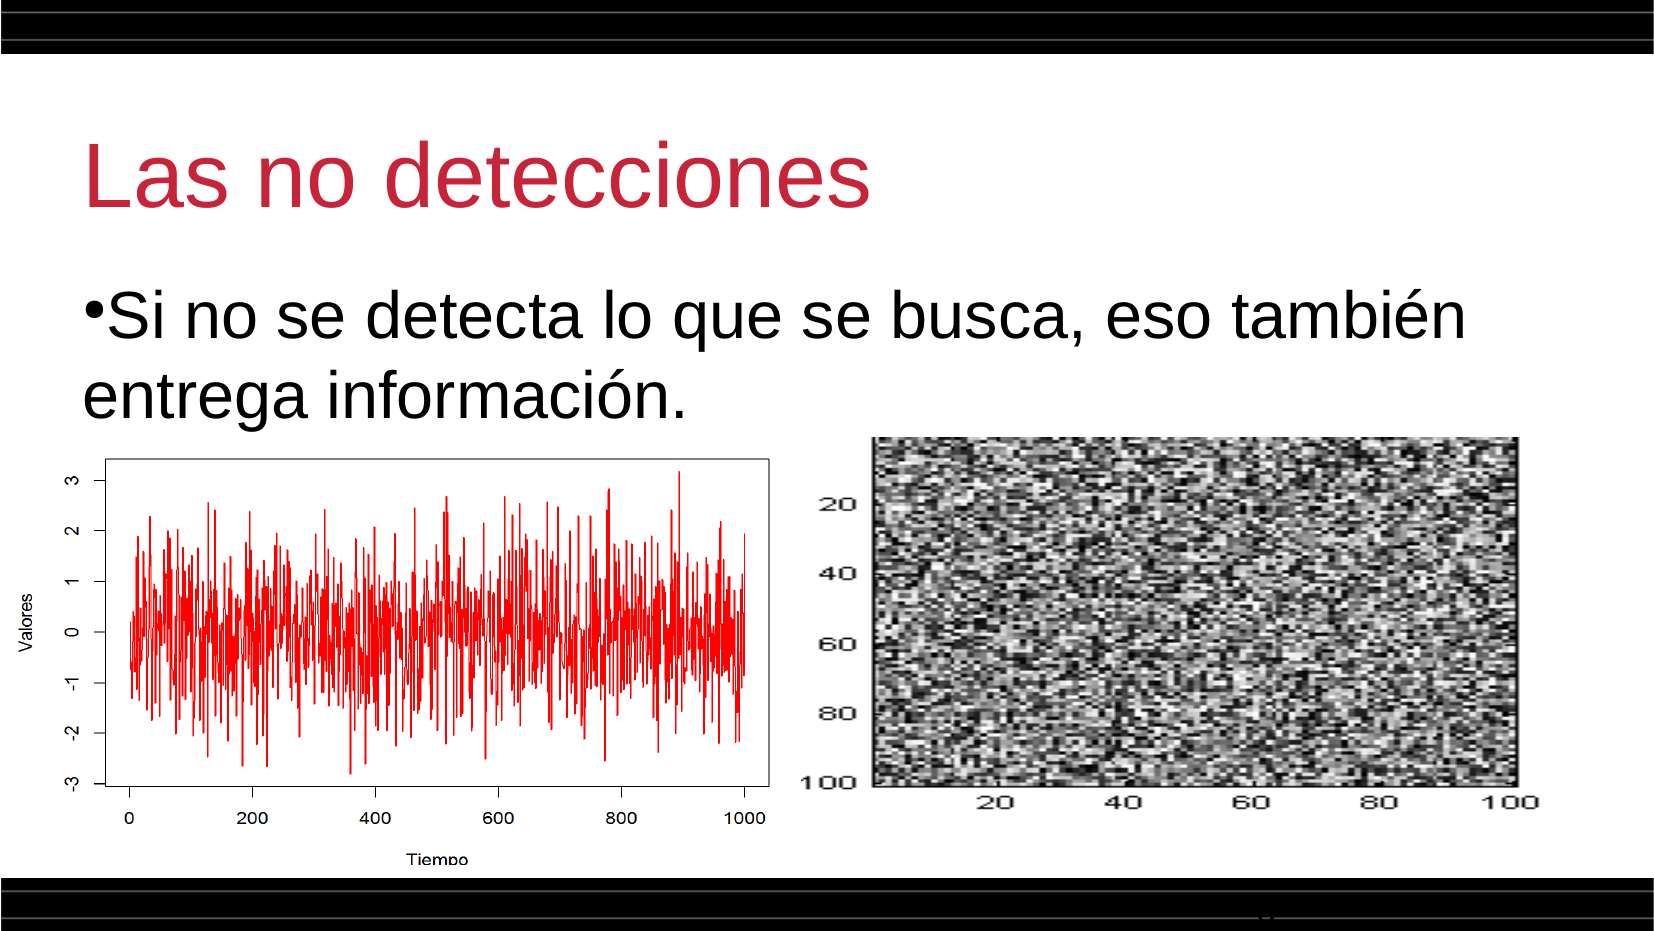

# Las no detecciones
Si no se detecta lo que se busca, eso también entrega información.